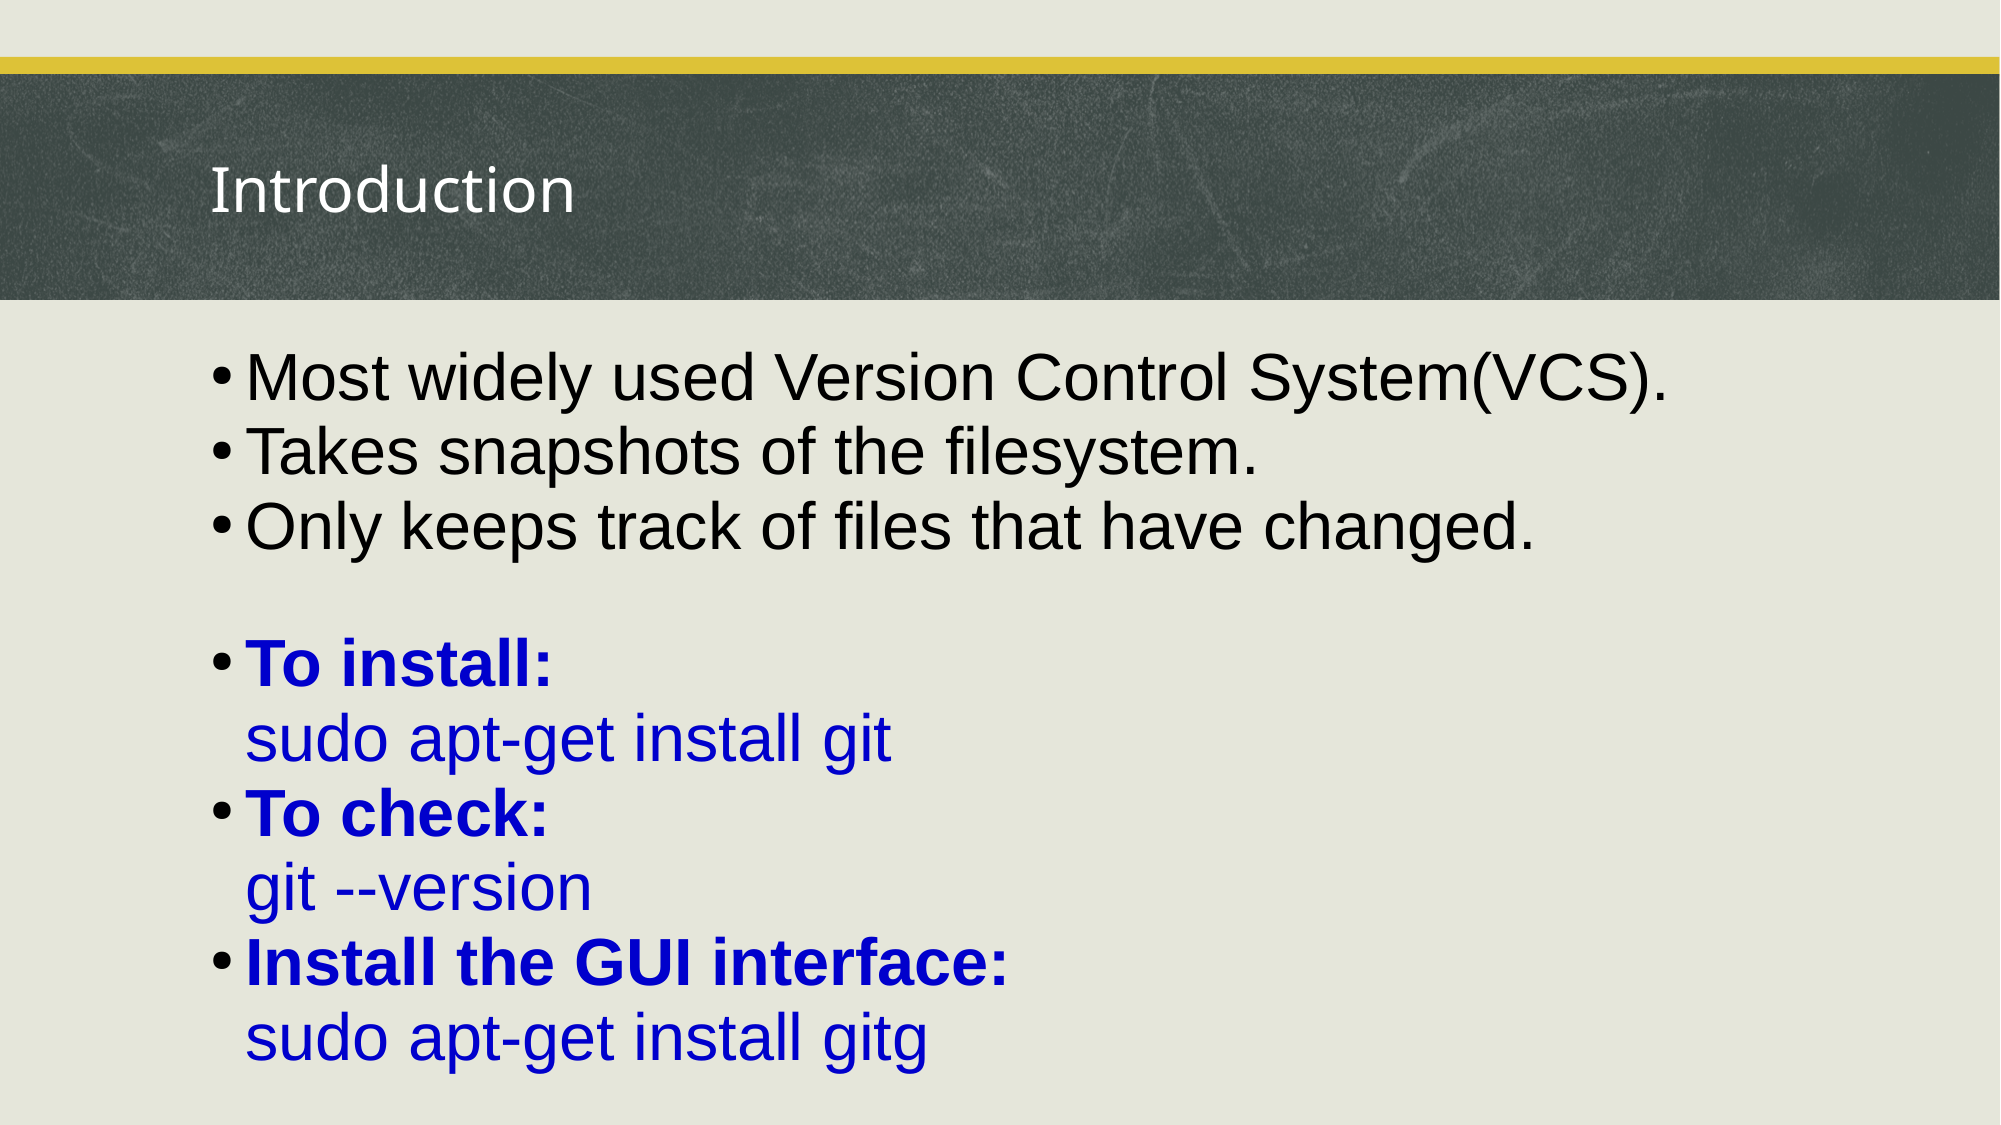

# Introduction
Most widely used Version Control System(VCS).
Takes snapshots of the filesystem.
Only keeps track of files that have changed.
To install:
sudo apt-get install git
To check:
git --version
Install the GUI interface:
sudo apt-get install gitg